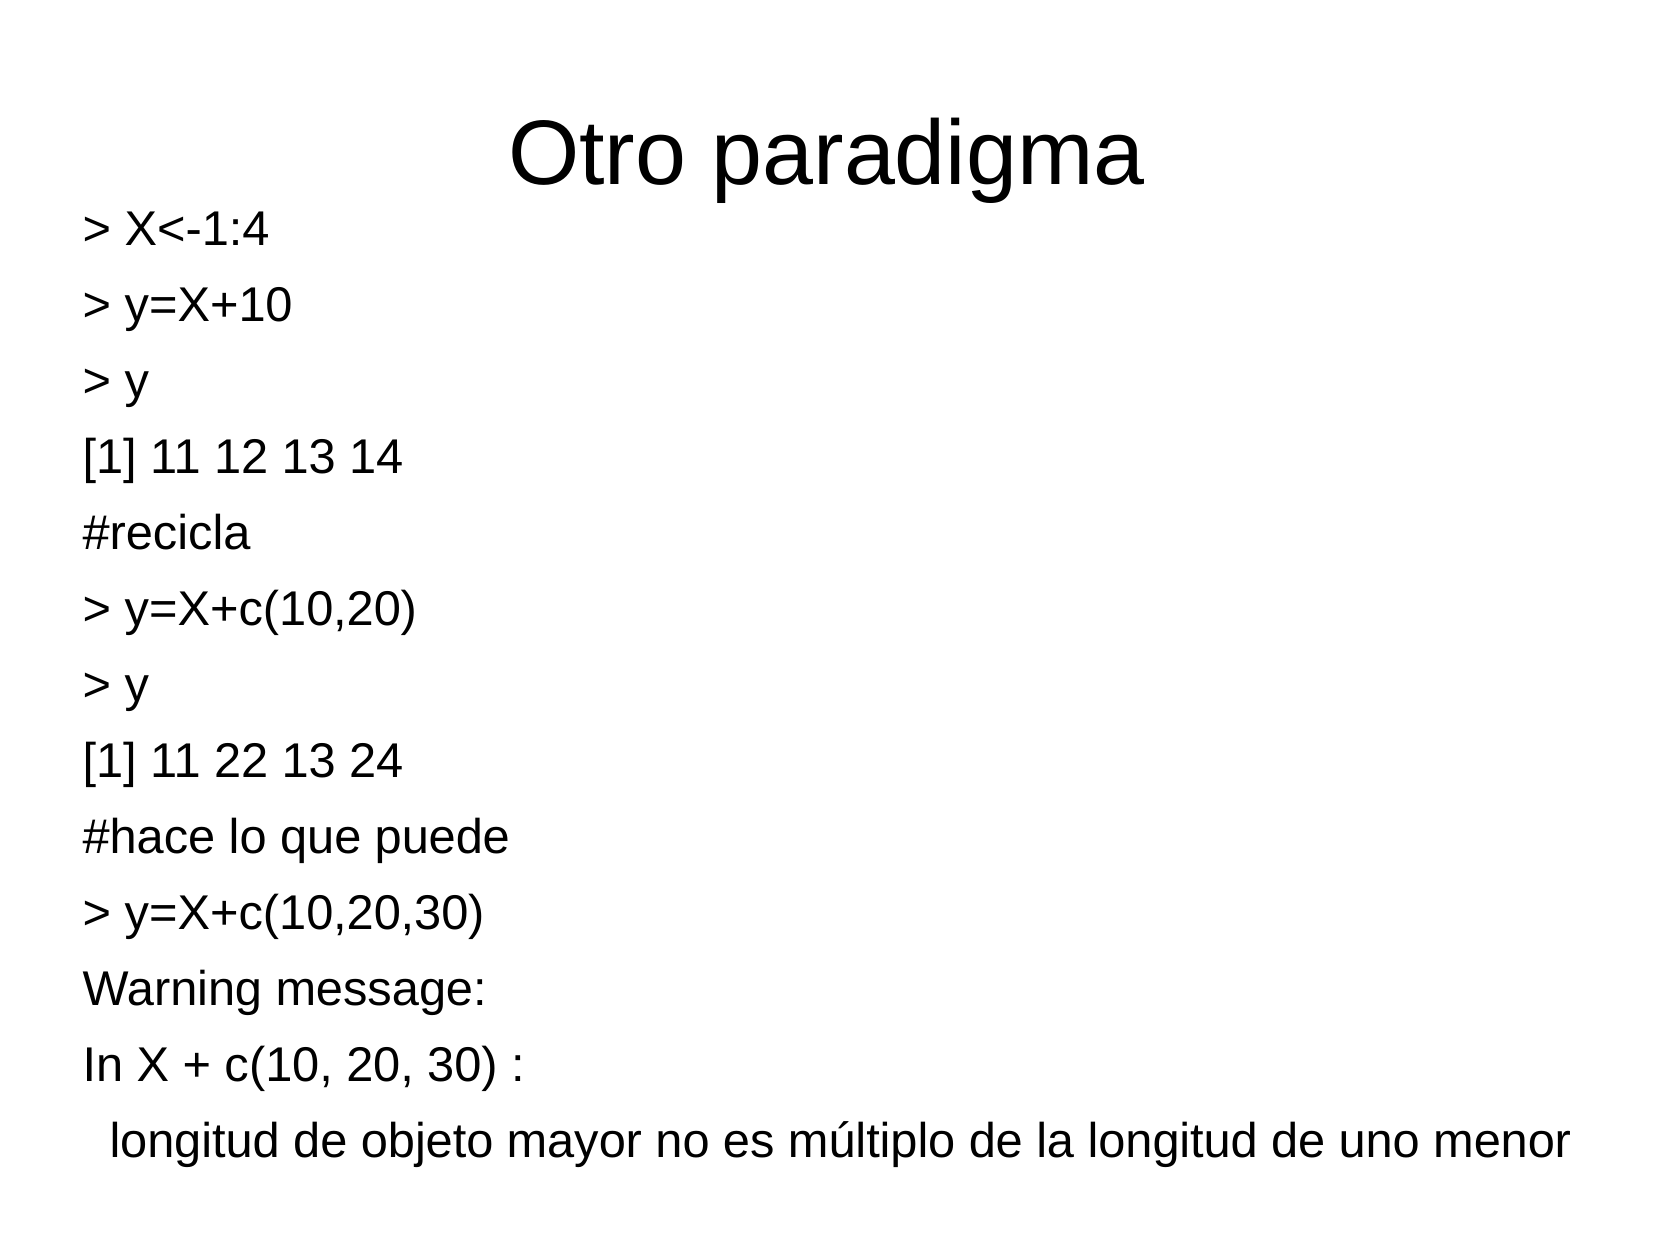

# Otro paradigma
> X<-1:4
> y=X+10
> y
[1] 11 12 13 14
#recicla
> y=X+c(10,20)
> y
[1] 11 22 13 24
#hace lo que puede
> y=X+c(10,20,30)
Warning message:
In X + c(10, 20, 30) :
 longitud de objeto mayor no es múltiplo de la longitud de uno menor